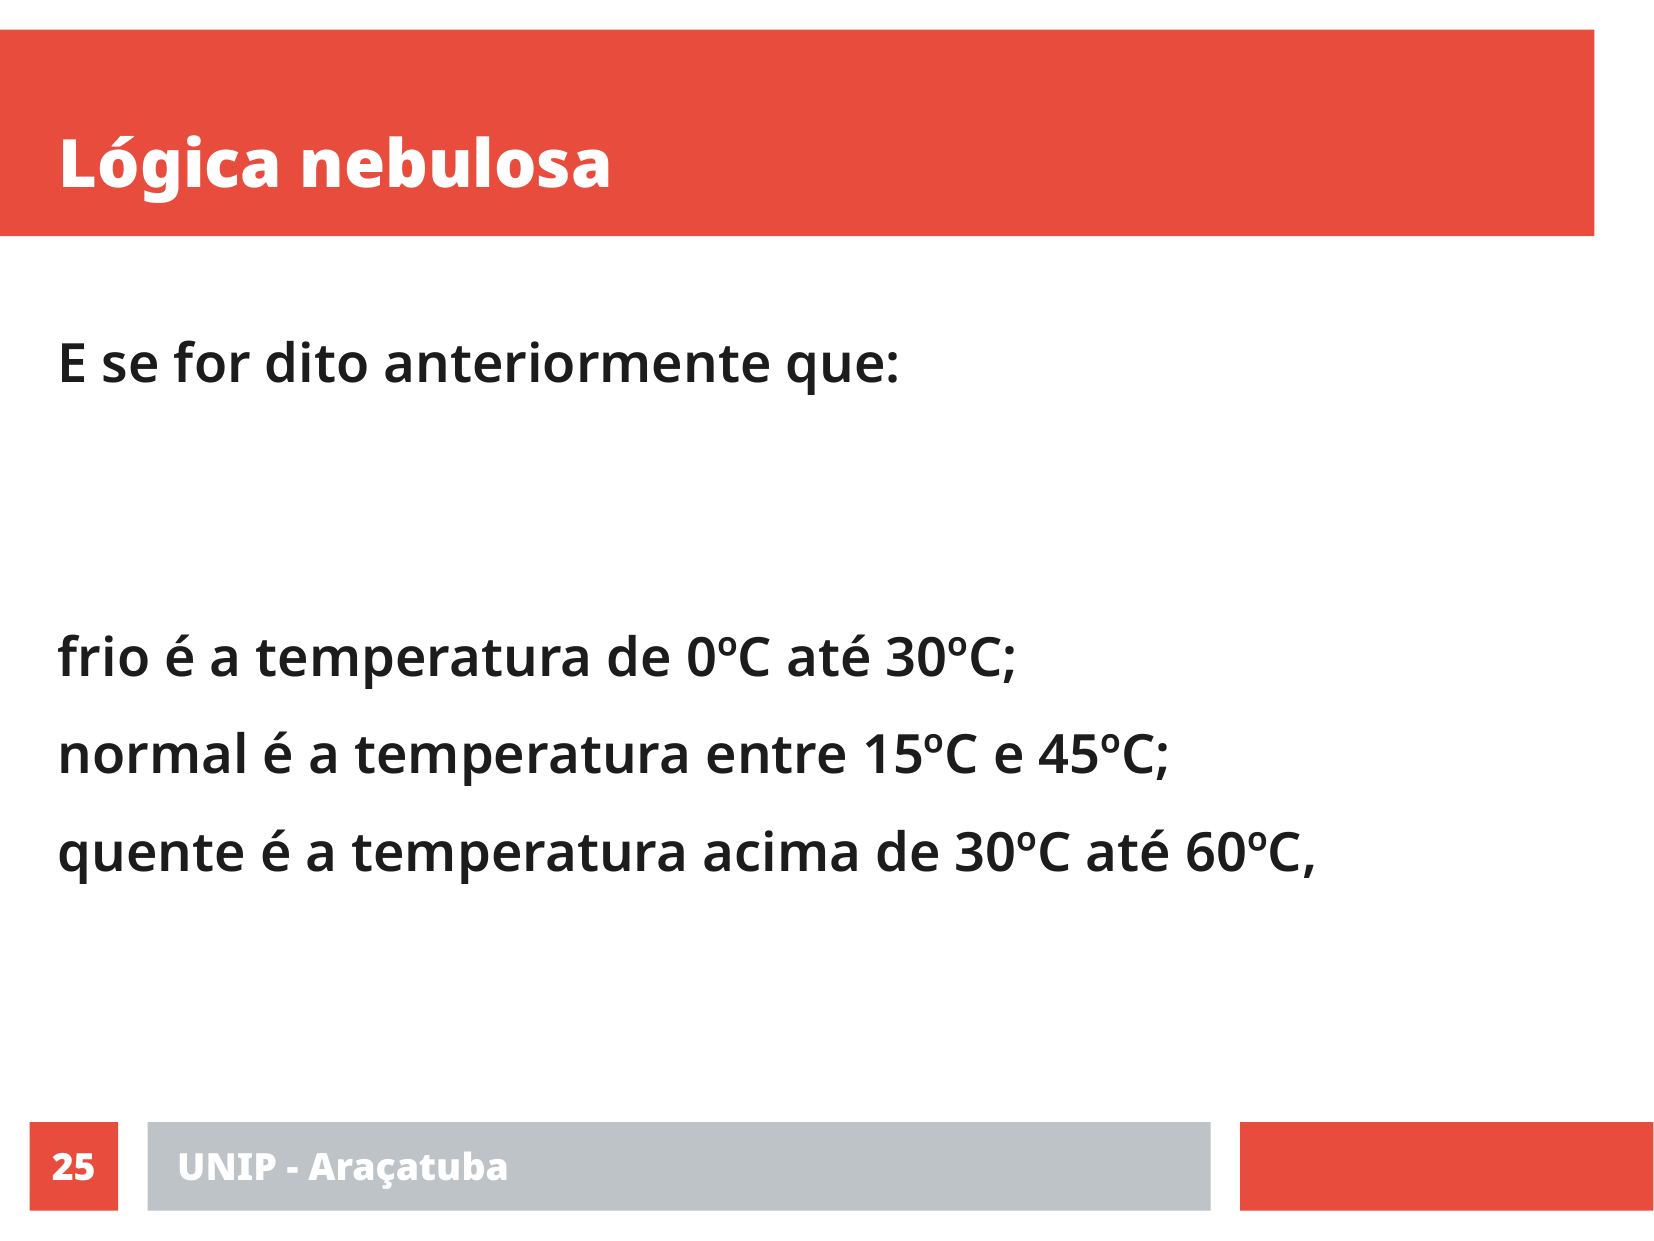

# Lógica nebulosa
E se for dito anteriormente que:
frio é a temperatura de 0ºC até 30ºC;
normal é a temperatura entre 15ºC e 45ºC;
quente é a temperatura acima de 30ºC até 60ºC,
25
UNIP - Araçatuba